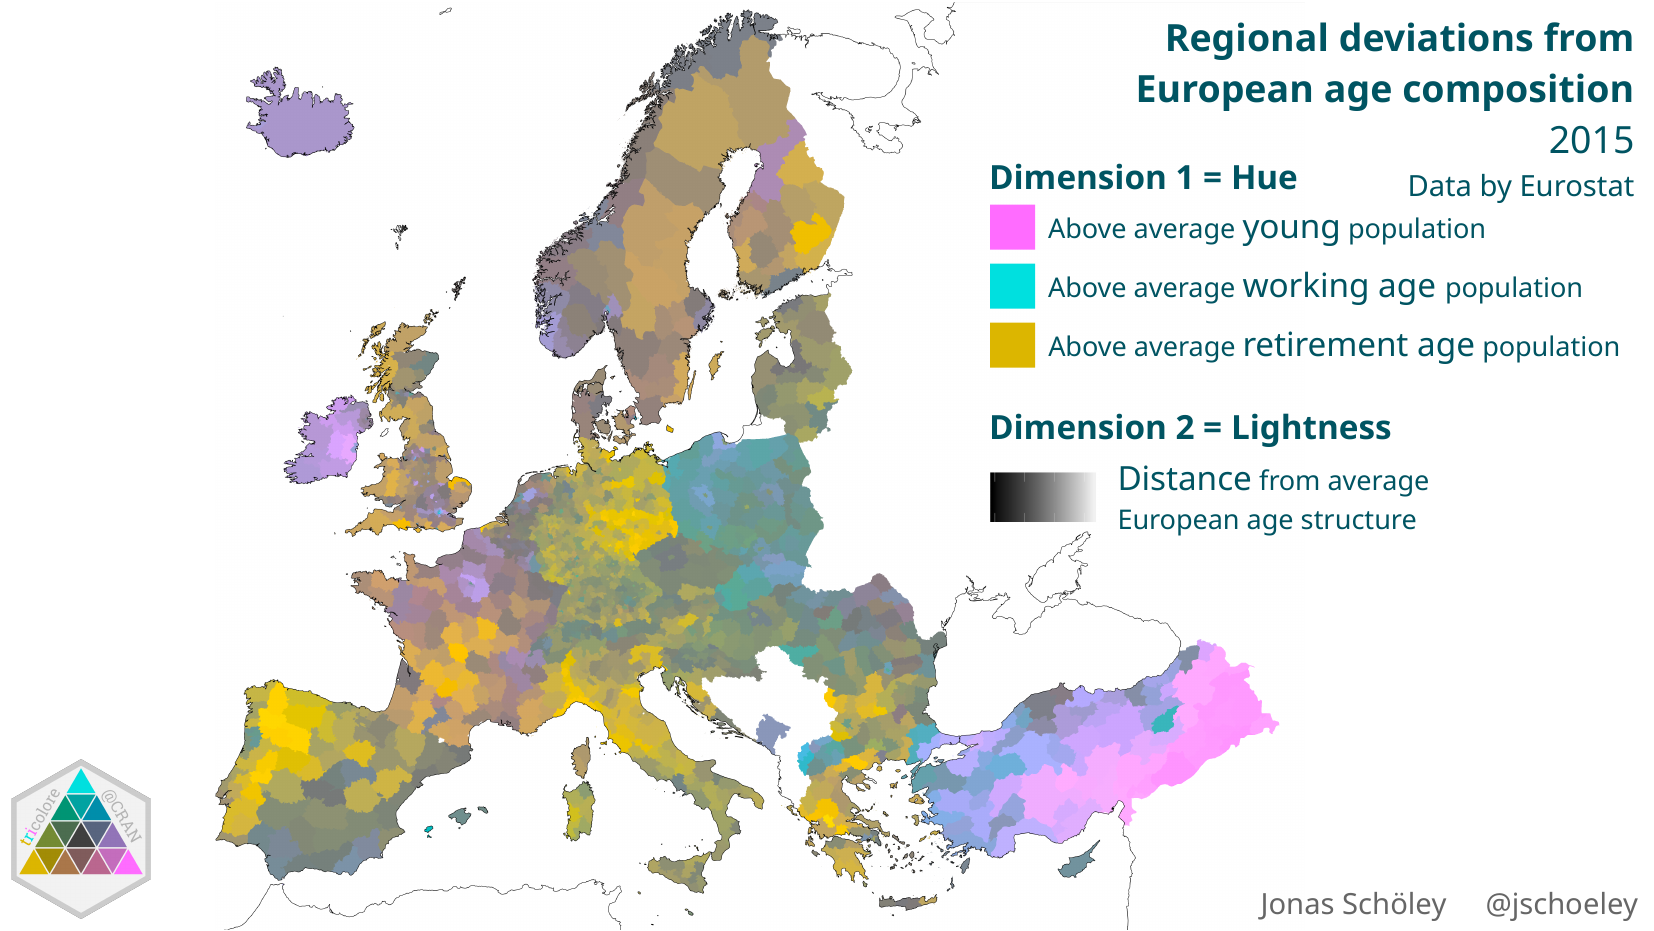

Regional deviations from European age composition 2015
Data by Eurostat
Dimension 1 = Hue
Above average young population
Above average working age population
Above average retirement age population
Dimension 2 = Lightness
Distance from average
European age structure
Jonas Schöley	@jschoeley